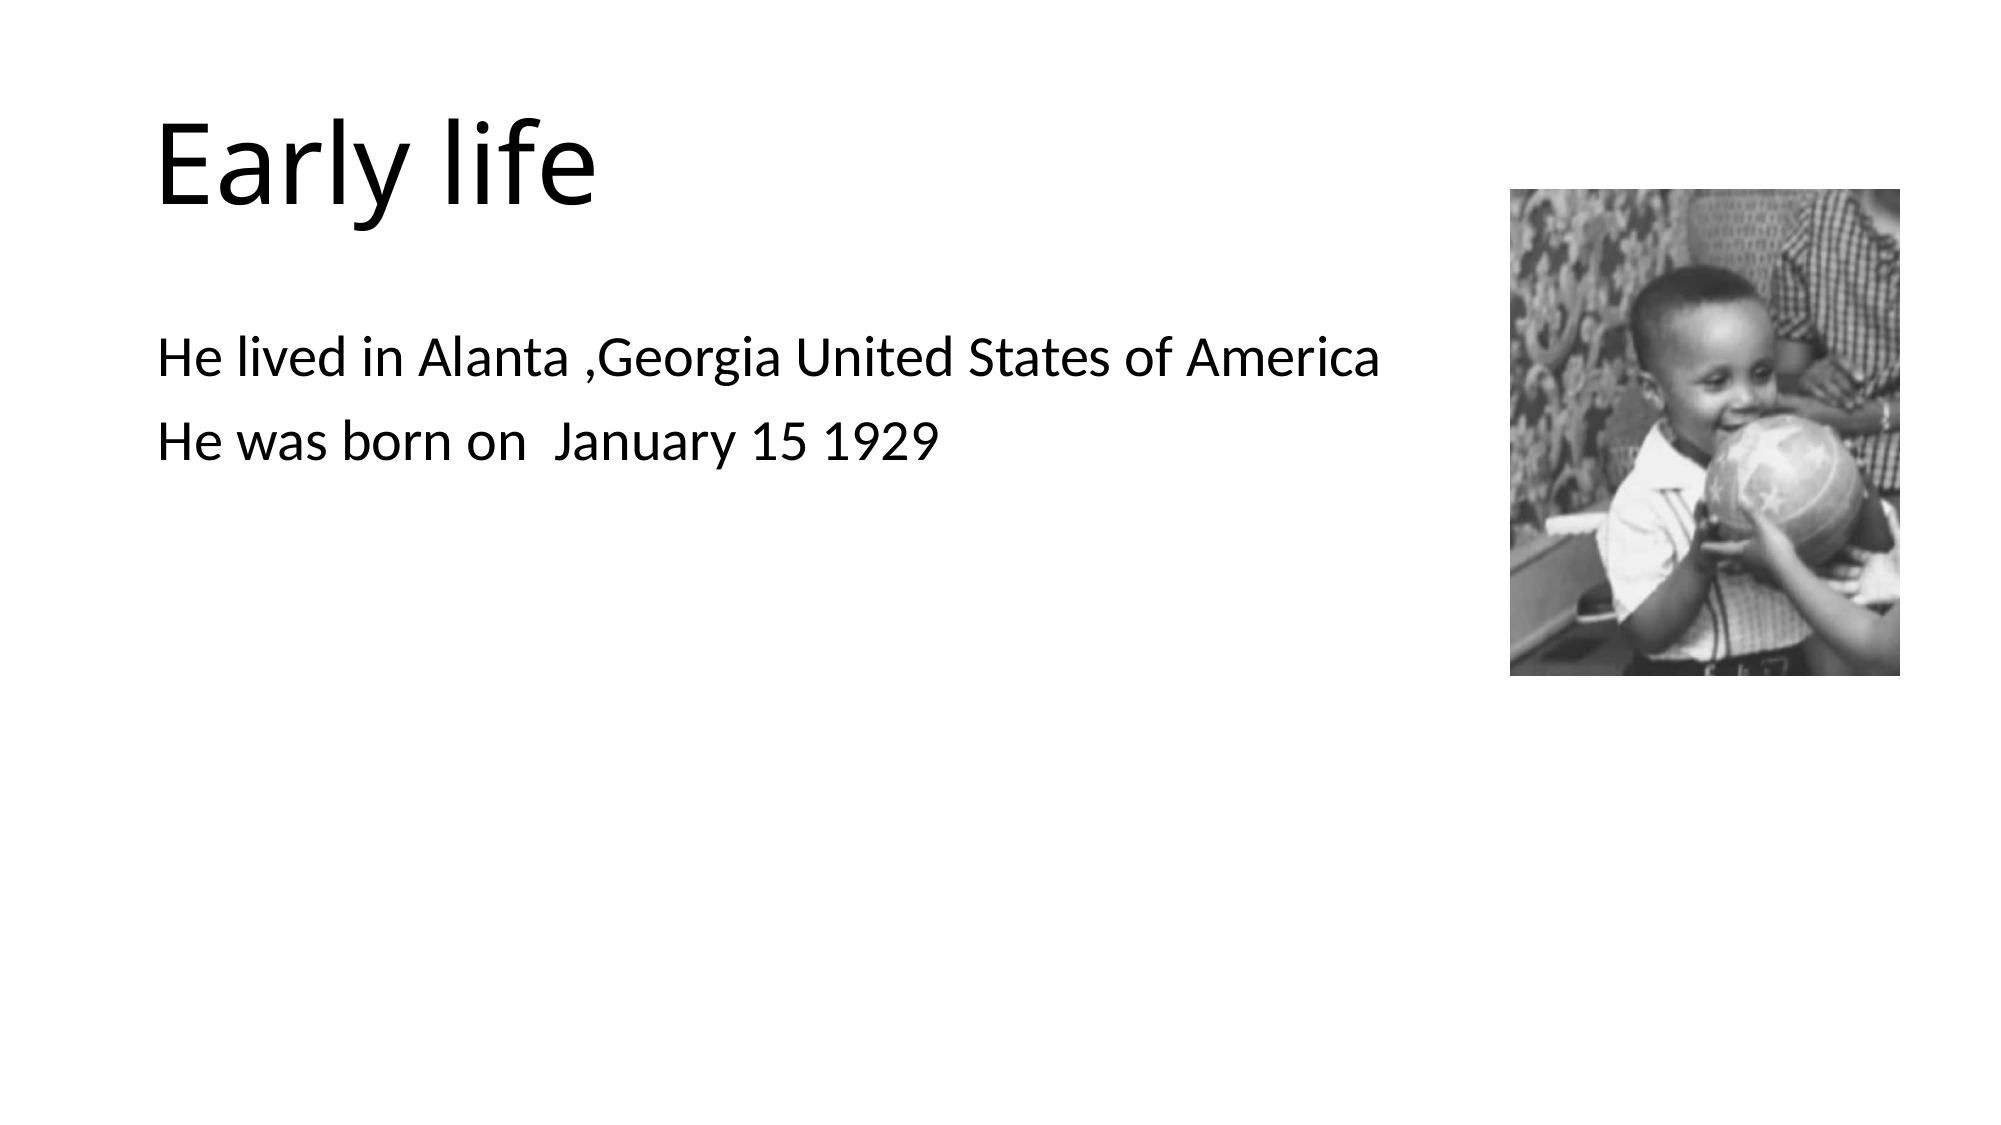

# Early life
He lived in Alanta ,Georgia United States of America
He was born on January 15 1929